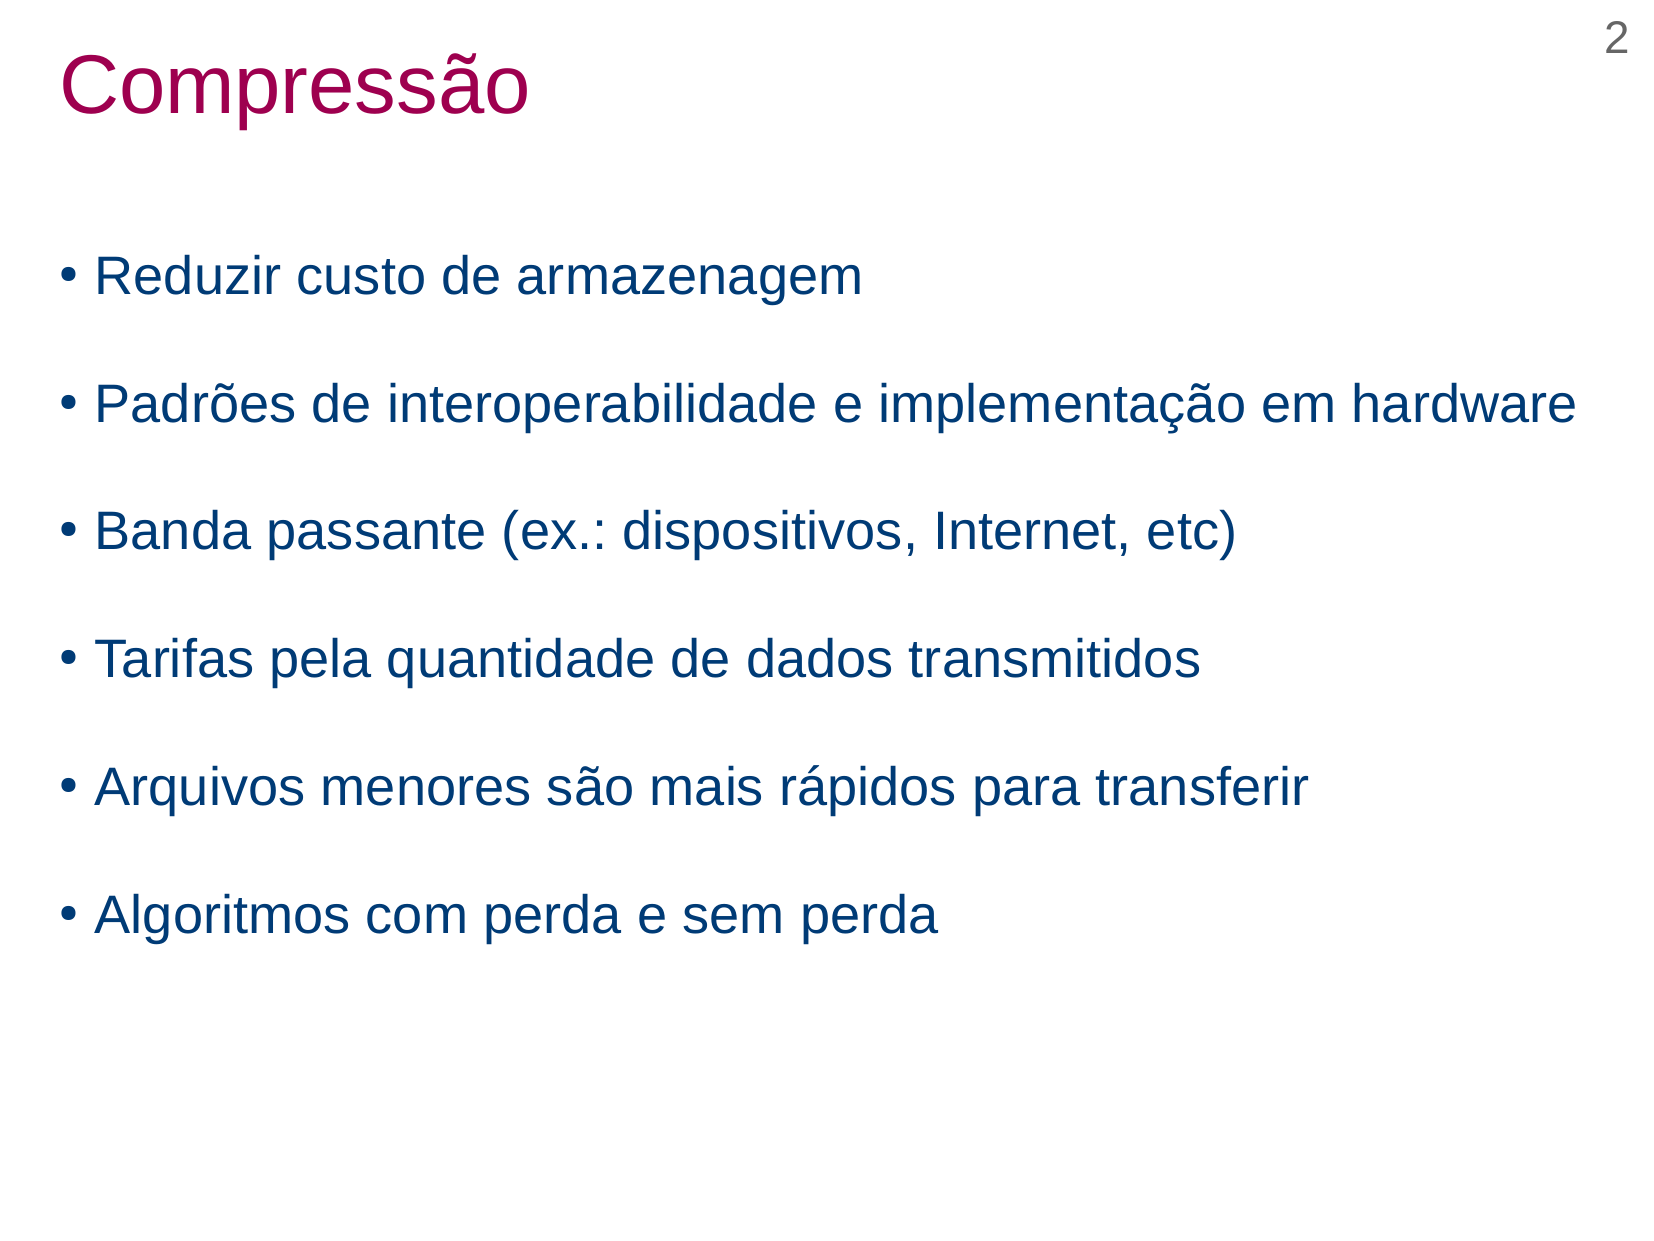

2
# Compressão
Reduzir custo de armazenagem
Padrões de interoperabilidade e implementação em hardware
Banda passante (ex.: dispositivos, Internet, etc)
Tarifas pela quantidade de dados transmitidos
Arquivos menores são mais rápidos para transferir
Algoritmos com perda e sem perda